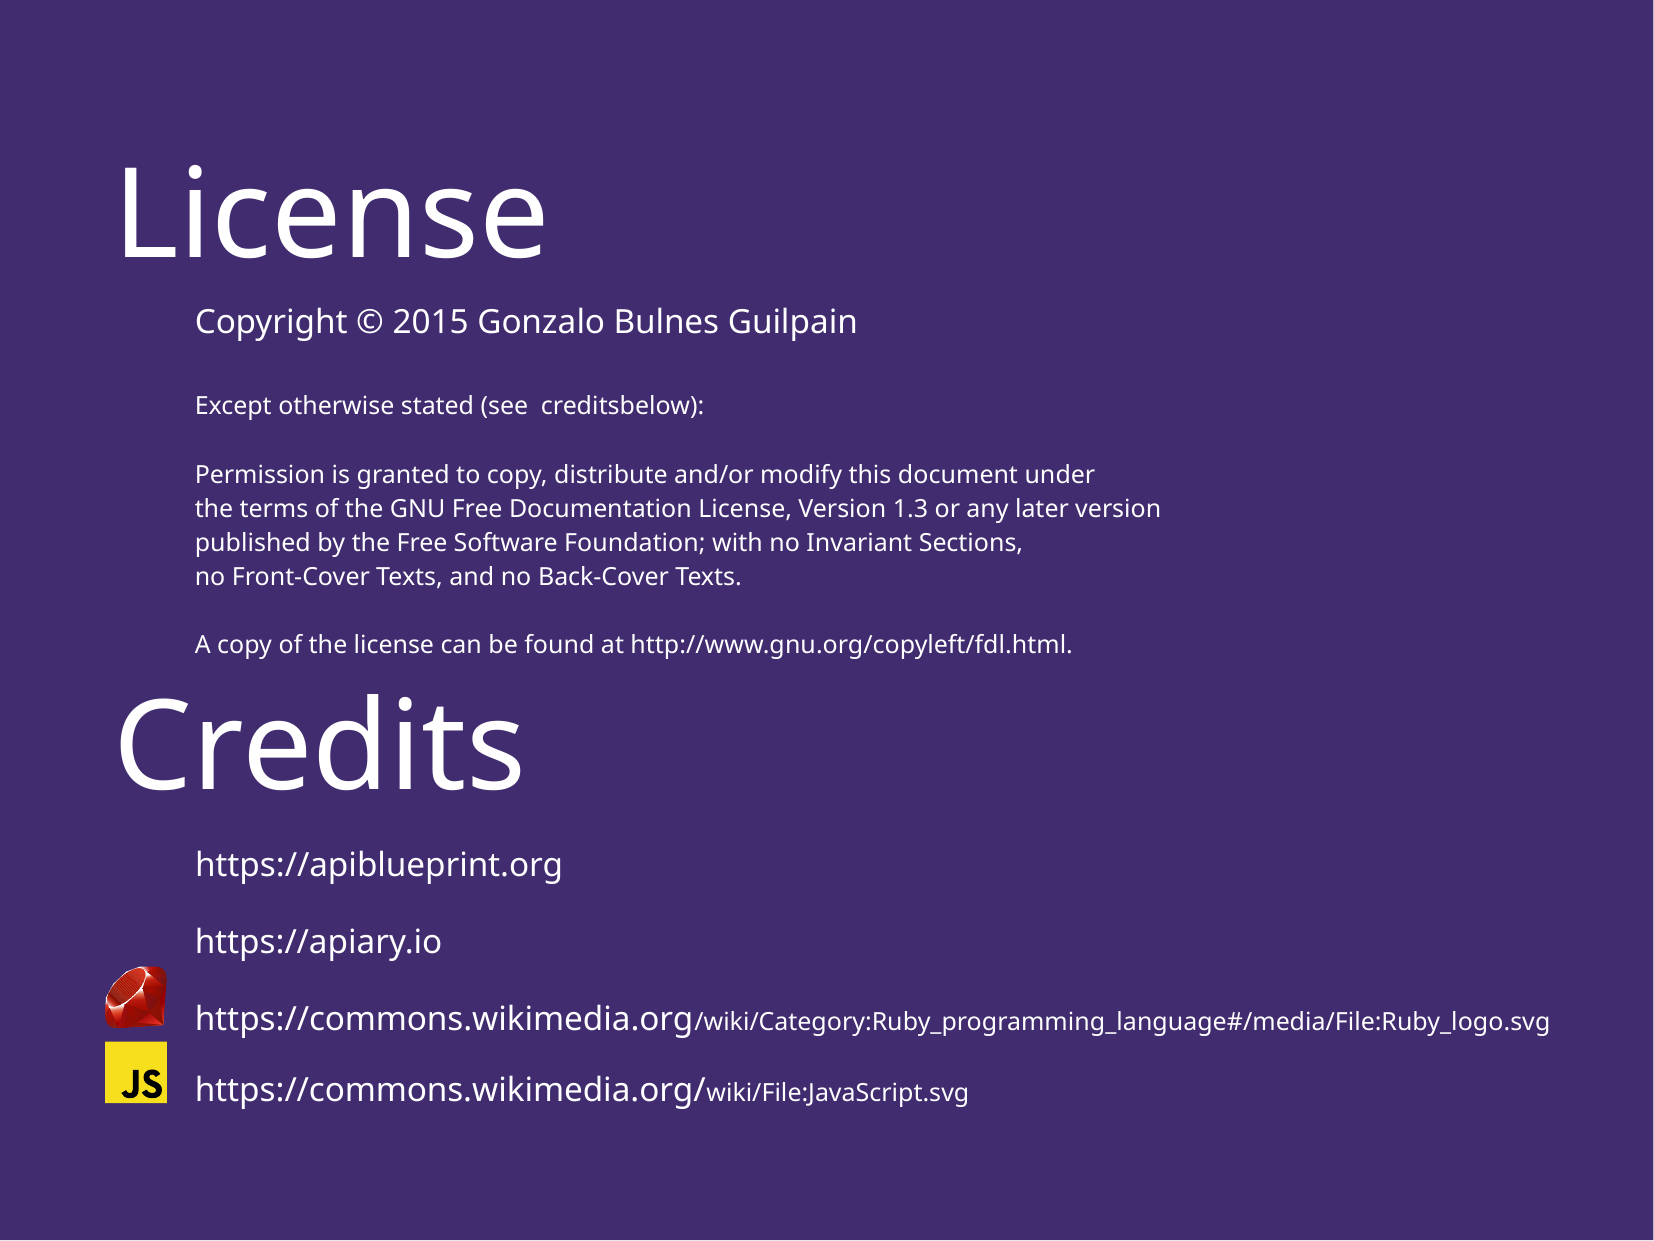

License
Copyright © 2015 Gonzalo Bulnes Guilpain
Except otherwise stated (see creditsbelow):
Permission is granted to copy, distribute and/or modify this document under
the terms of the GNU Free Documentation License, Version 1.3 or any later version
published by the Free Software Foundation; with no Invariant Sections,
no Front-Cover Texts, and no Back-Cover Texts.
A copy of the license can be found at http://www.gnu.org/copyleft/fdl.html.
Credits
https://apiblueprint.org
https://apiary.io
https://commons.wikimedia.org/wiki/Category:Ruby_programming_language#/media/File:Ruby_logo.svg
https://commons.wikimedia.org/wiki/File:JavaScript.svg